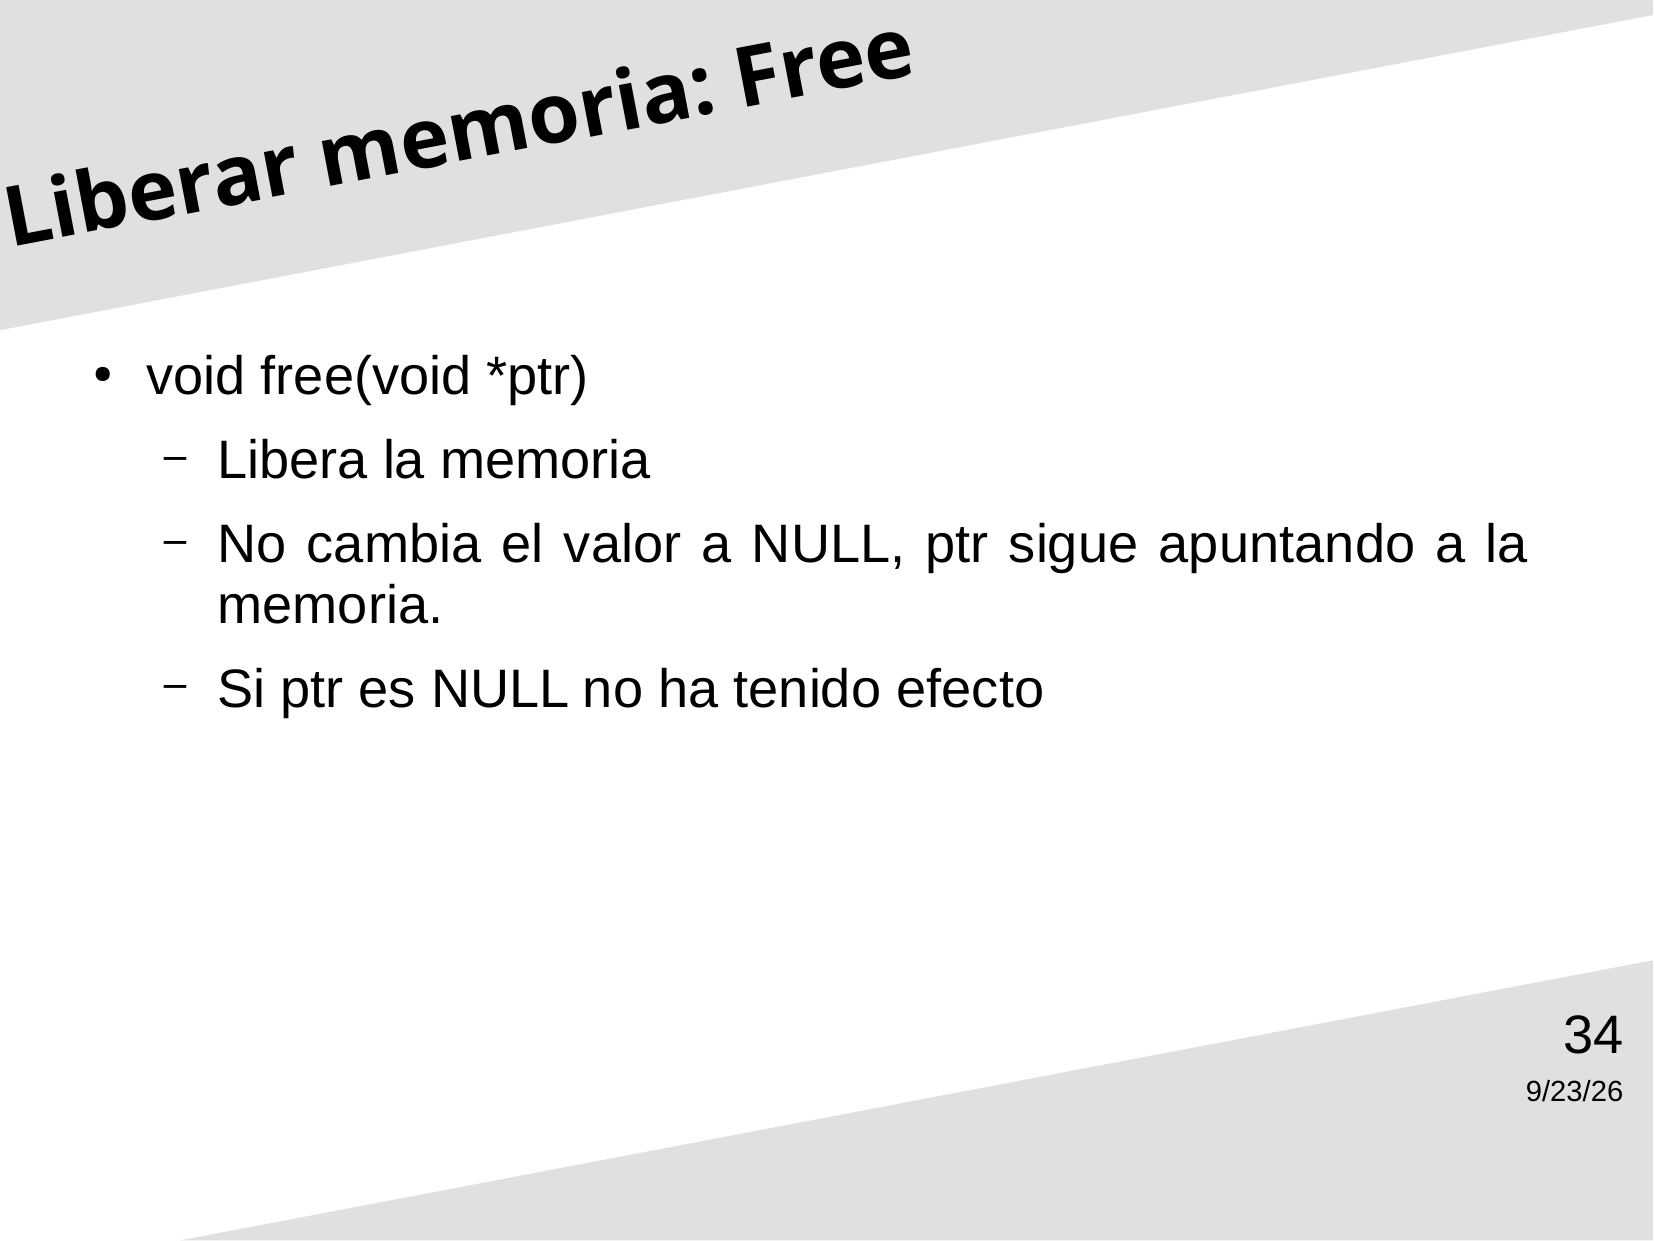

# Liberar memoria: Free
void free(void *ptr)
Libera la memoria
No cambia el valor a NULL, ptr sigue apuntando a la memoria.
Si ptr es NULL no ha tenido efecto
34